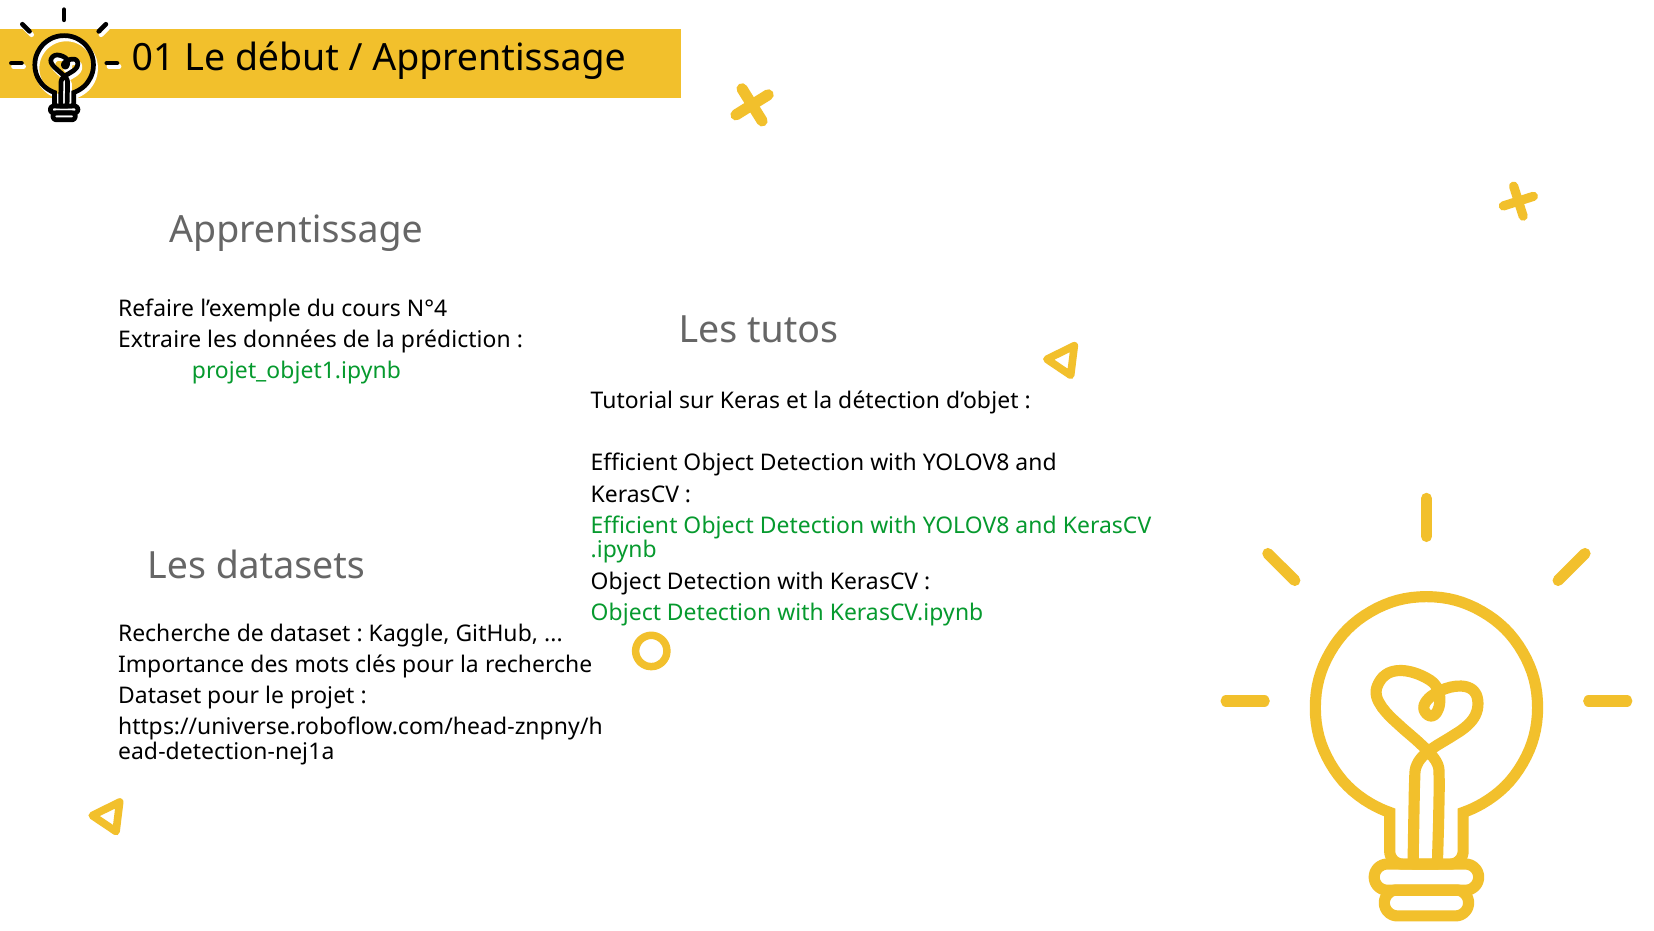

01 Le début / Apprentissage
# Apprentissage
Refaire l’exemple du cours N°4
Extraire les données de la prédiction : 		projet_objet1.ipynb
Les tutos
Tutorial sur Keras et la détection d’objet :
Efficient Object Detection with YOLOV8 and KerasCV : Efficient Object Detection with YOLOV8 and KerasCV.ipynb
Object Detection with KerasCV : Object Detection with KerasCV.ipynb
Les datasets
Recherche de dataset : Kaggle, GitHub, ...
Importance des mots clés pour la recherche
Dataset pour le projet :
https://universe.roboflow.com/head-znpny/head-detection-nej1a